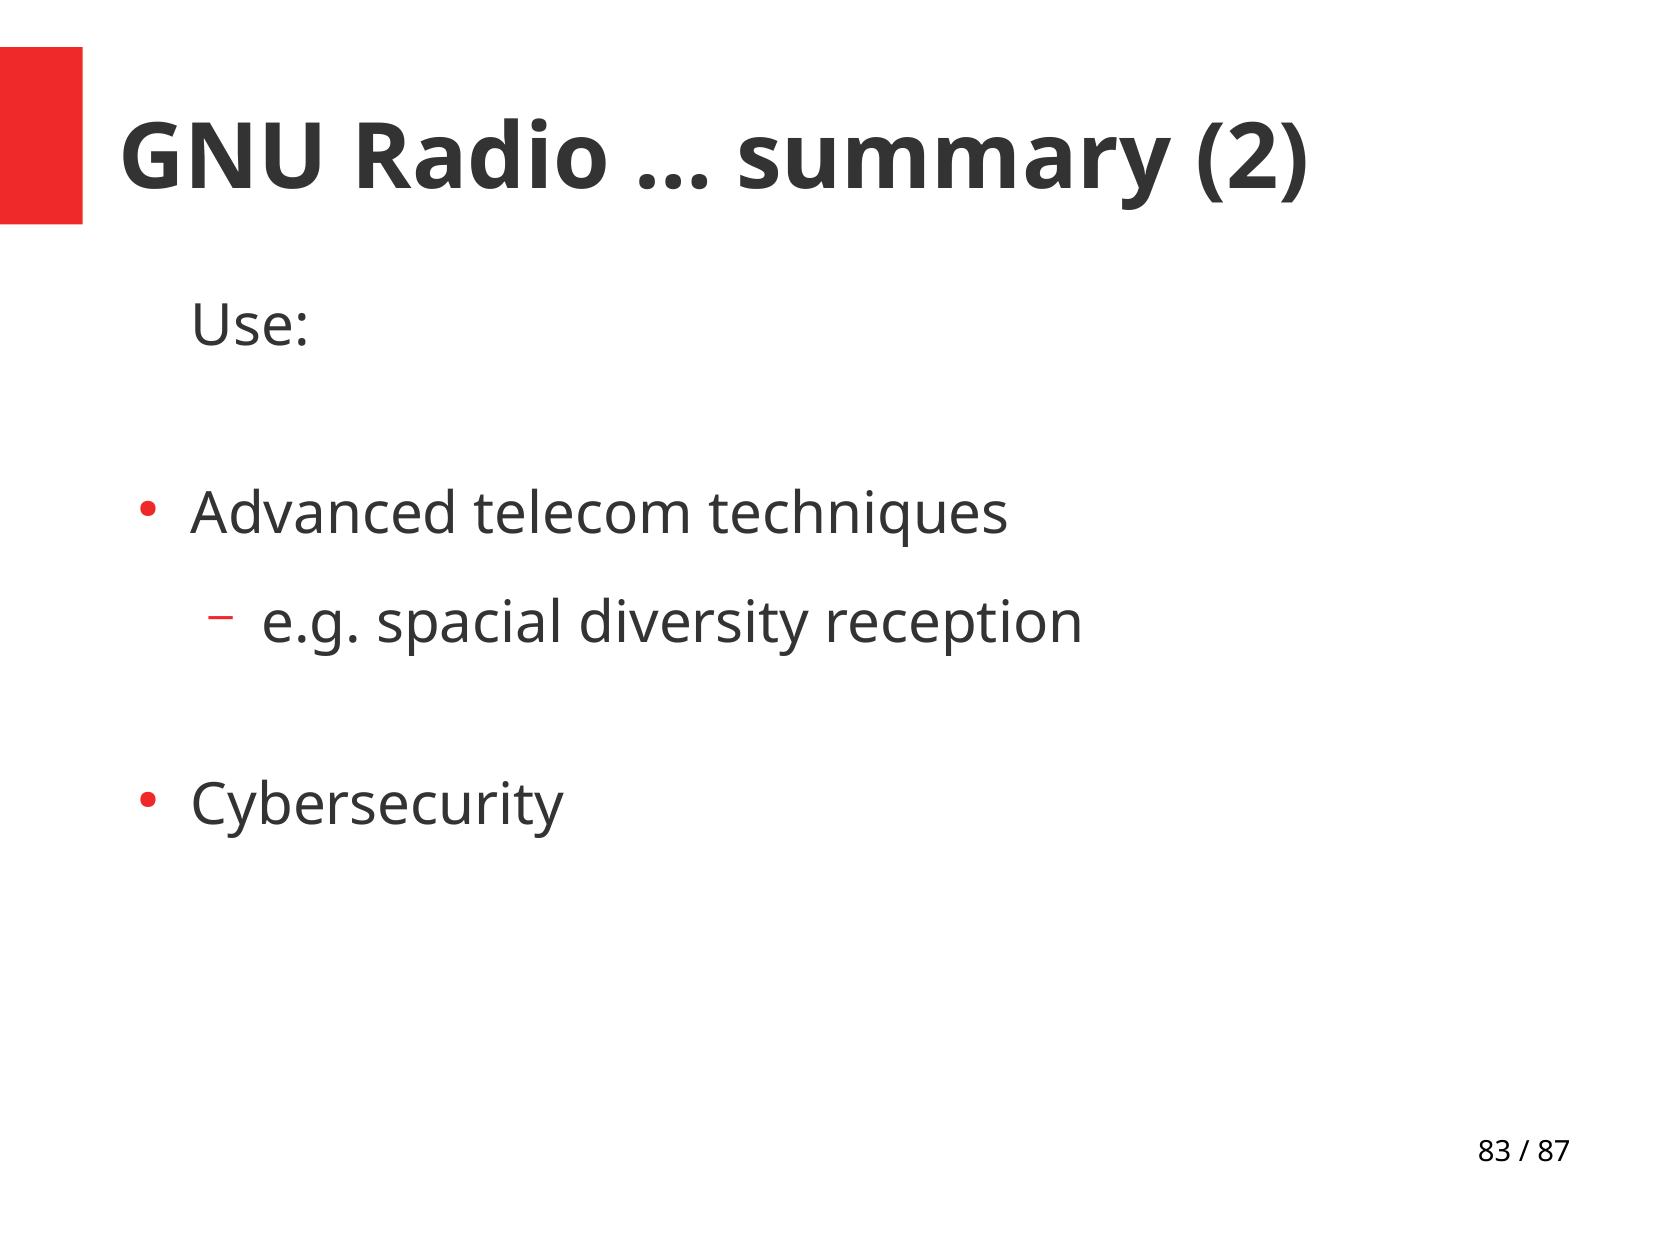

# GNU Radio … summary (2)
Use:
Advanced telecom techniques
e.g. spacial diversity reception
Cybersecurity
83